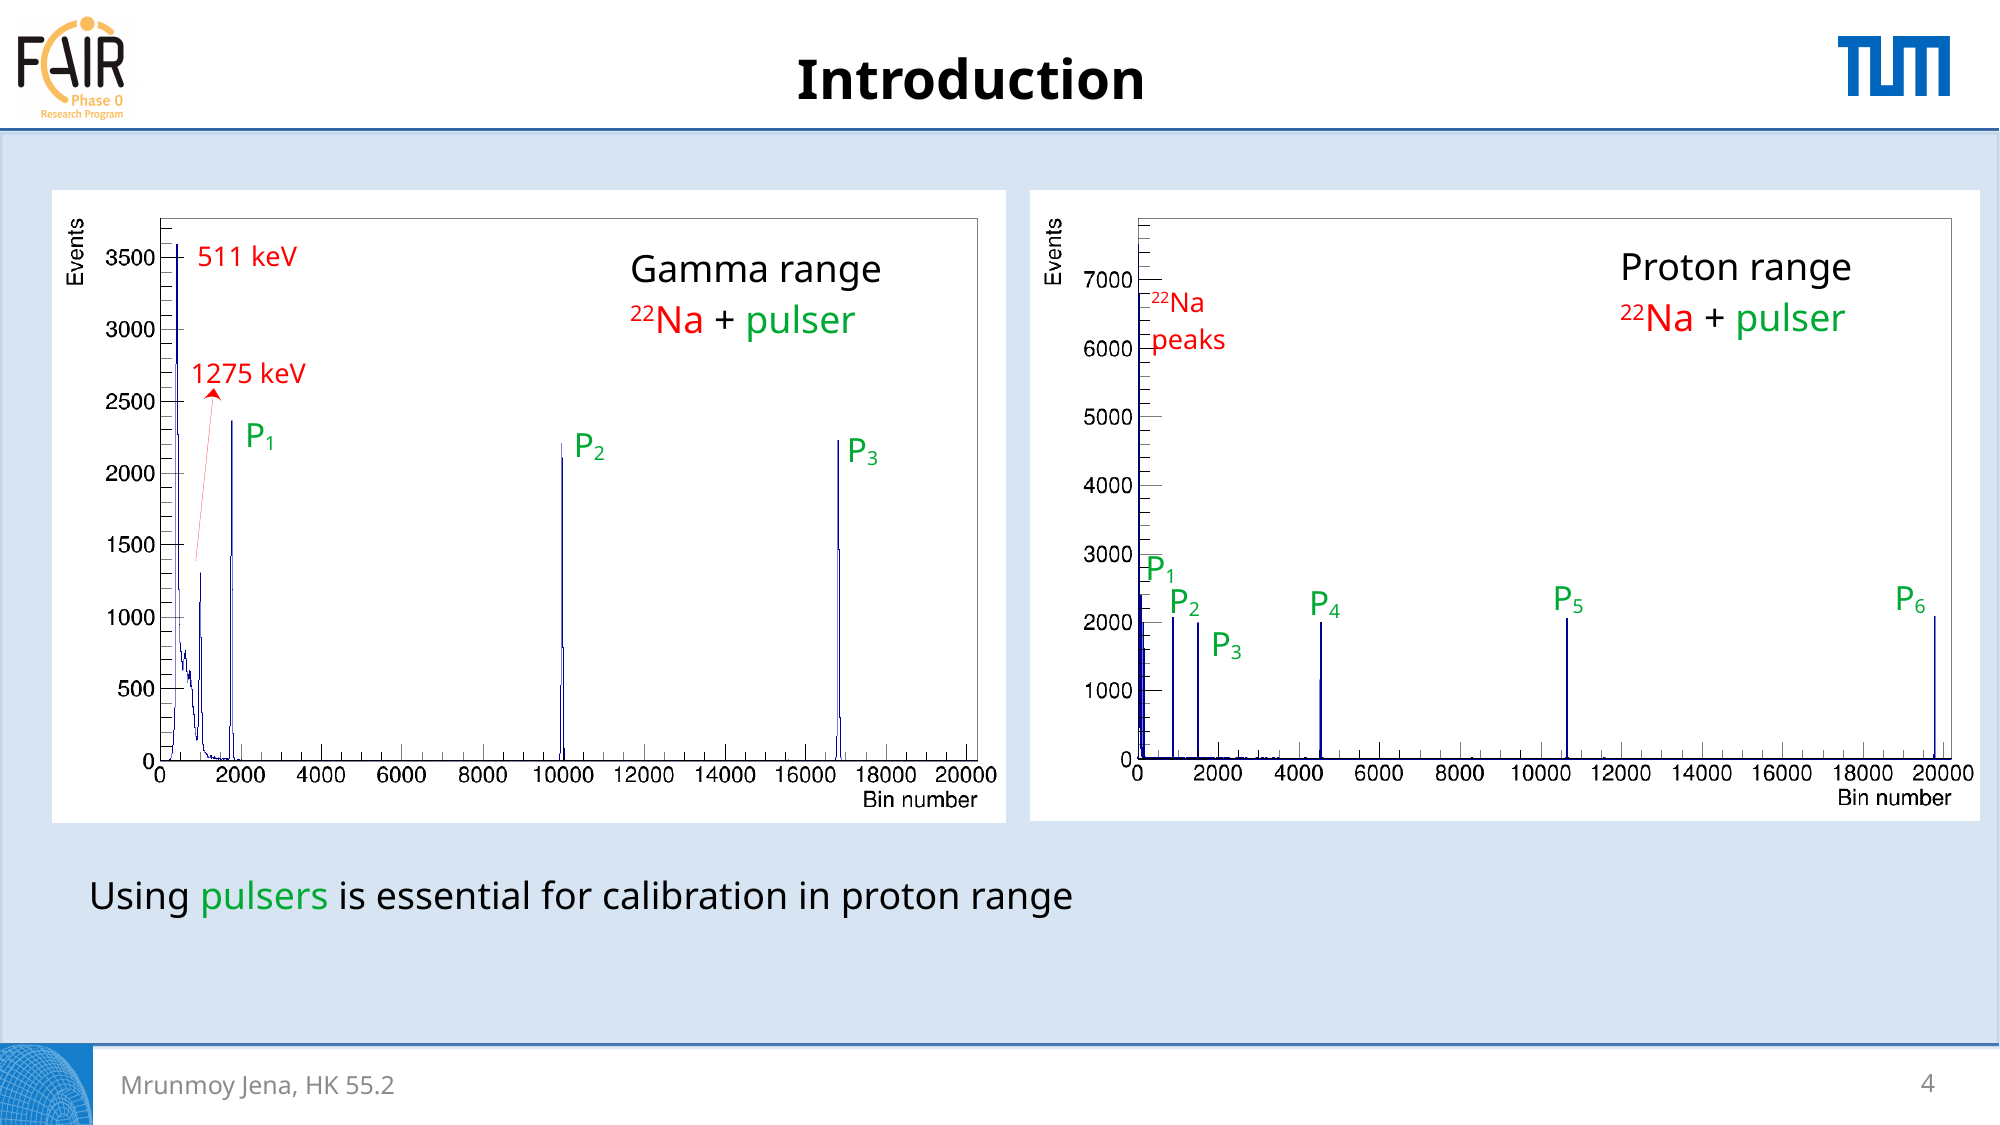

# Introduction
511 keV
Proton range
22Na + pulser
Gamma range
22Na + pulser
22Na peaks
1275 keV
P1
P2
P3
P1
P5
P6
P2
P4
P3
Using pulsers is essential for calibration in proton range
4